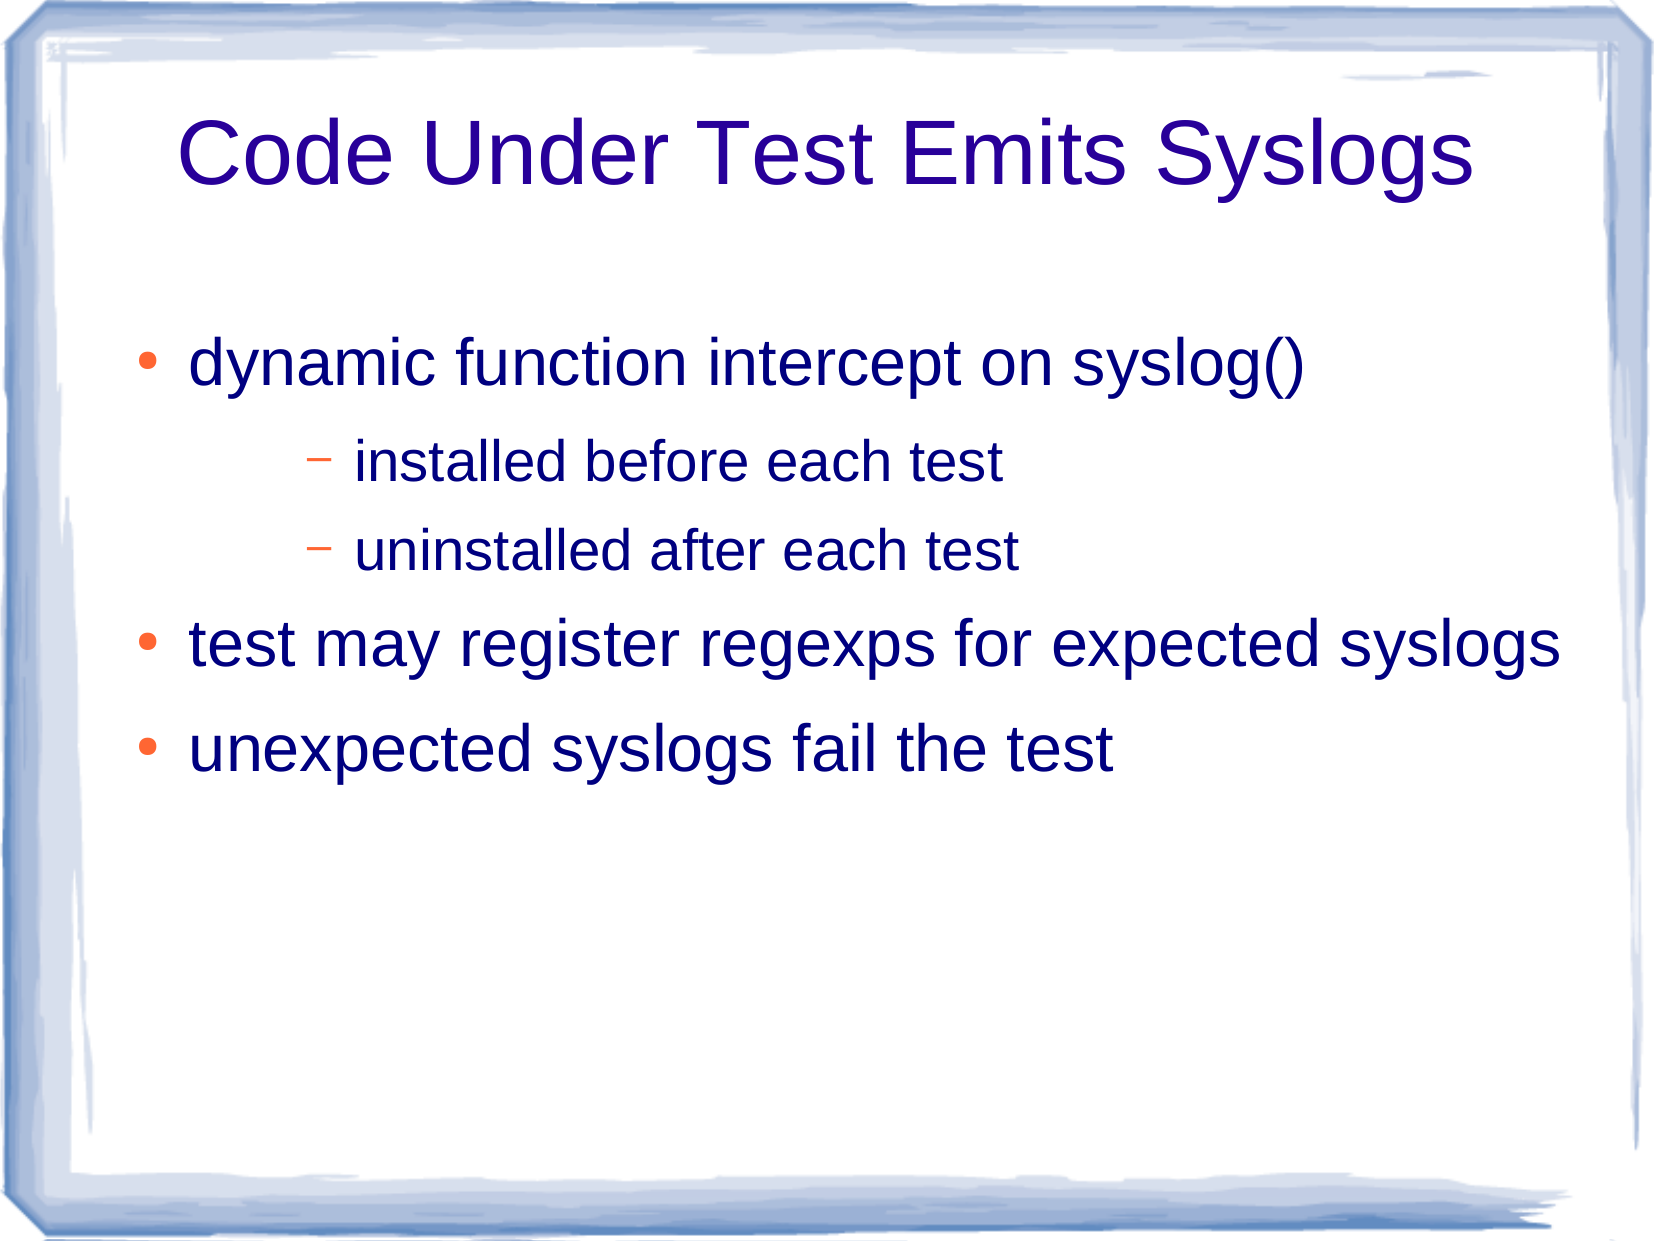

# Code Under Test Emits Syslogs
dynamic function intercept on syslog()
installed before each test
uninstalled after each test
test may register regexps for expected syslogs
unexpected syslogs fail the test